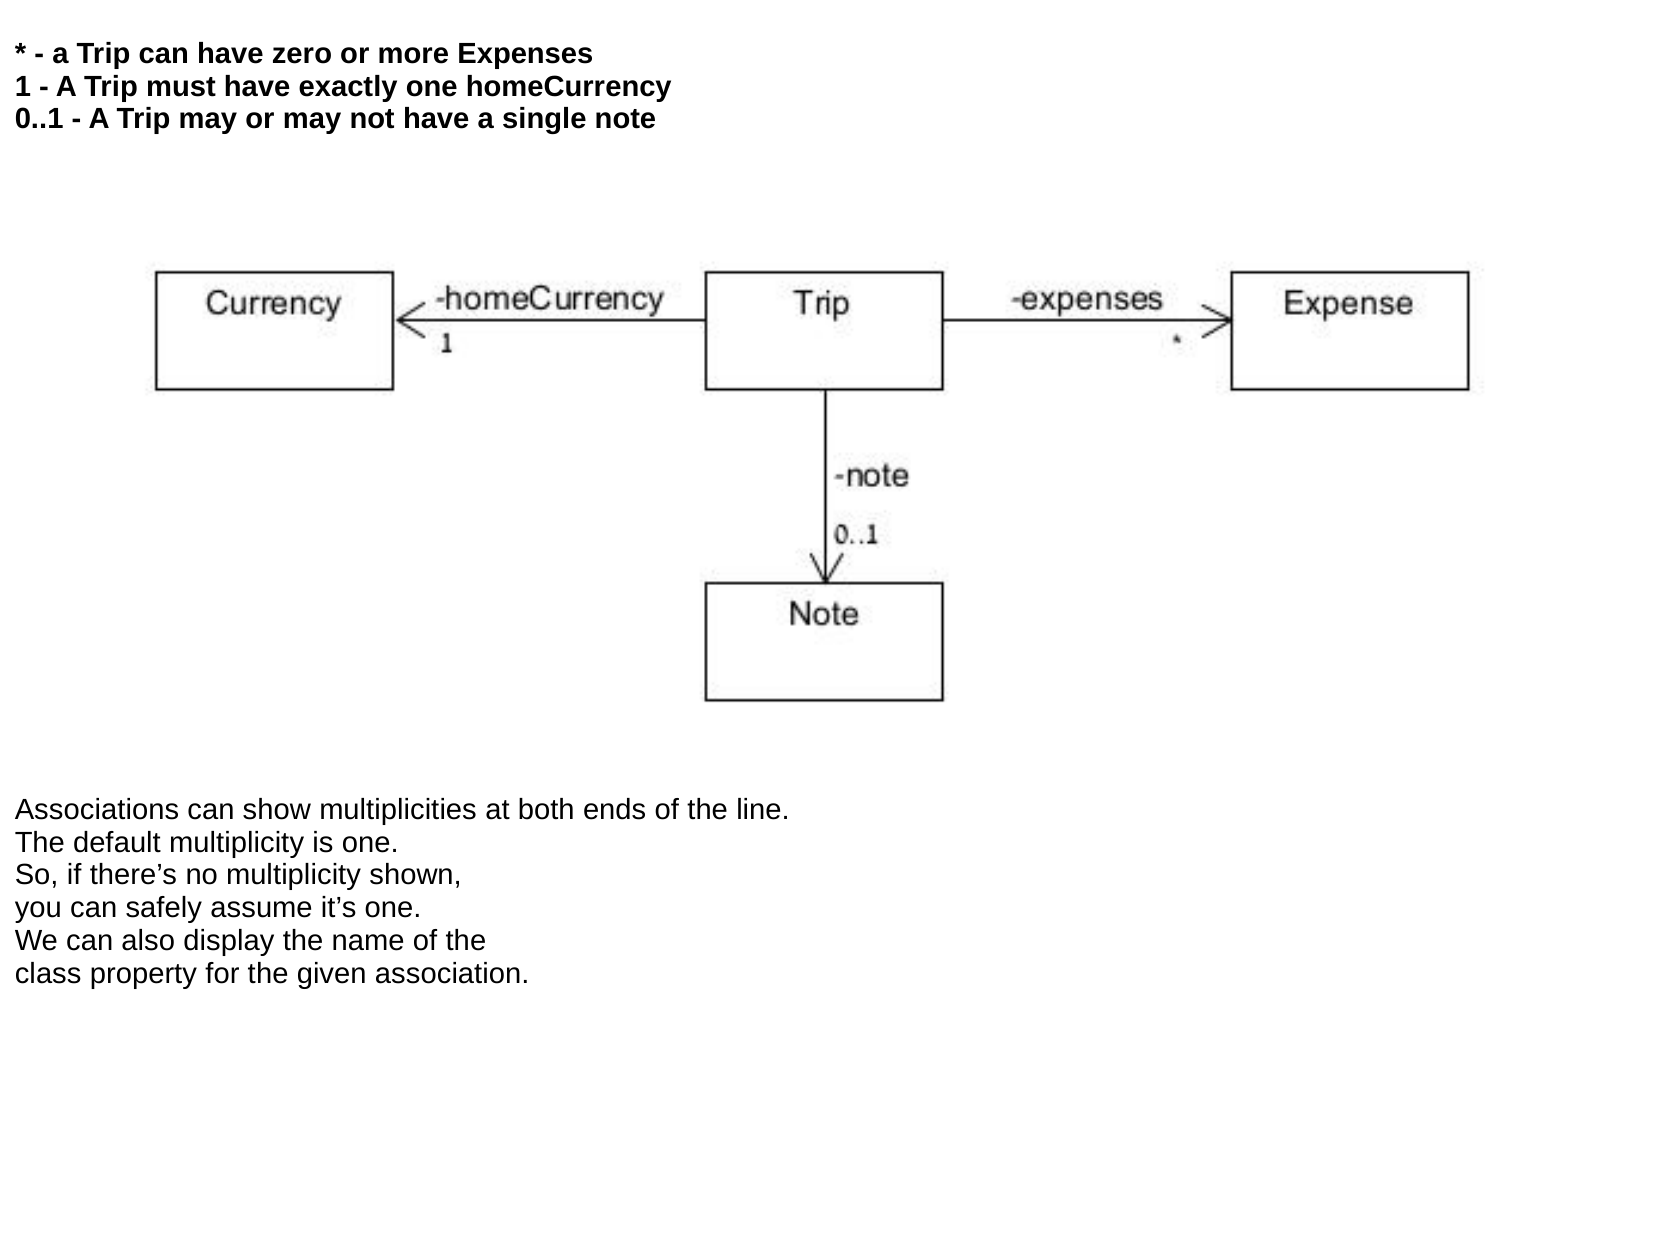

* - a Trip can have zero or more Expenses
1 - A Trip must have exactly one homeCurrency
0..1 - A Trip may or may not have a single note
Associations can show multiplicities at both ends of the line.
The default multiplicity is one.
So, if there’s no multiplicity shown,
you can safely assume it’s one.
We can also display the name of the
class property for the given association.